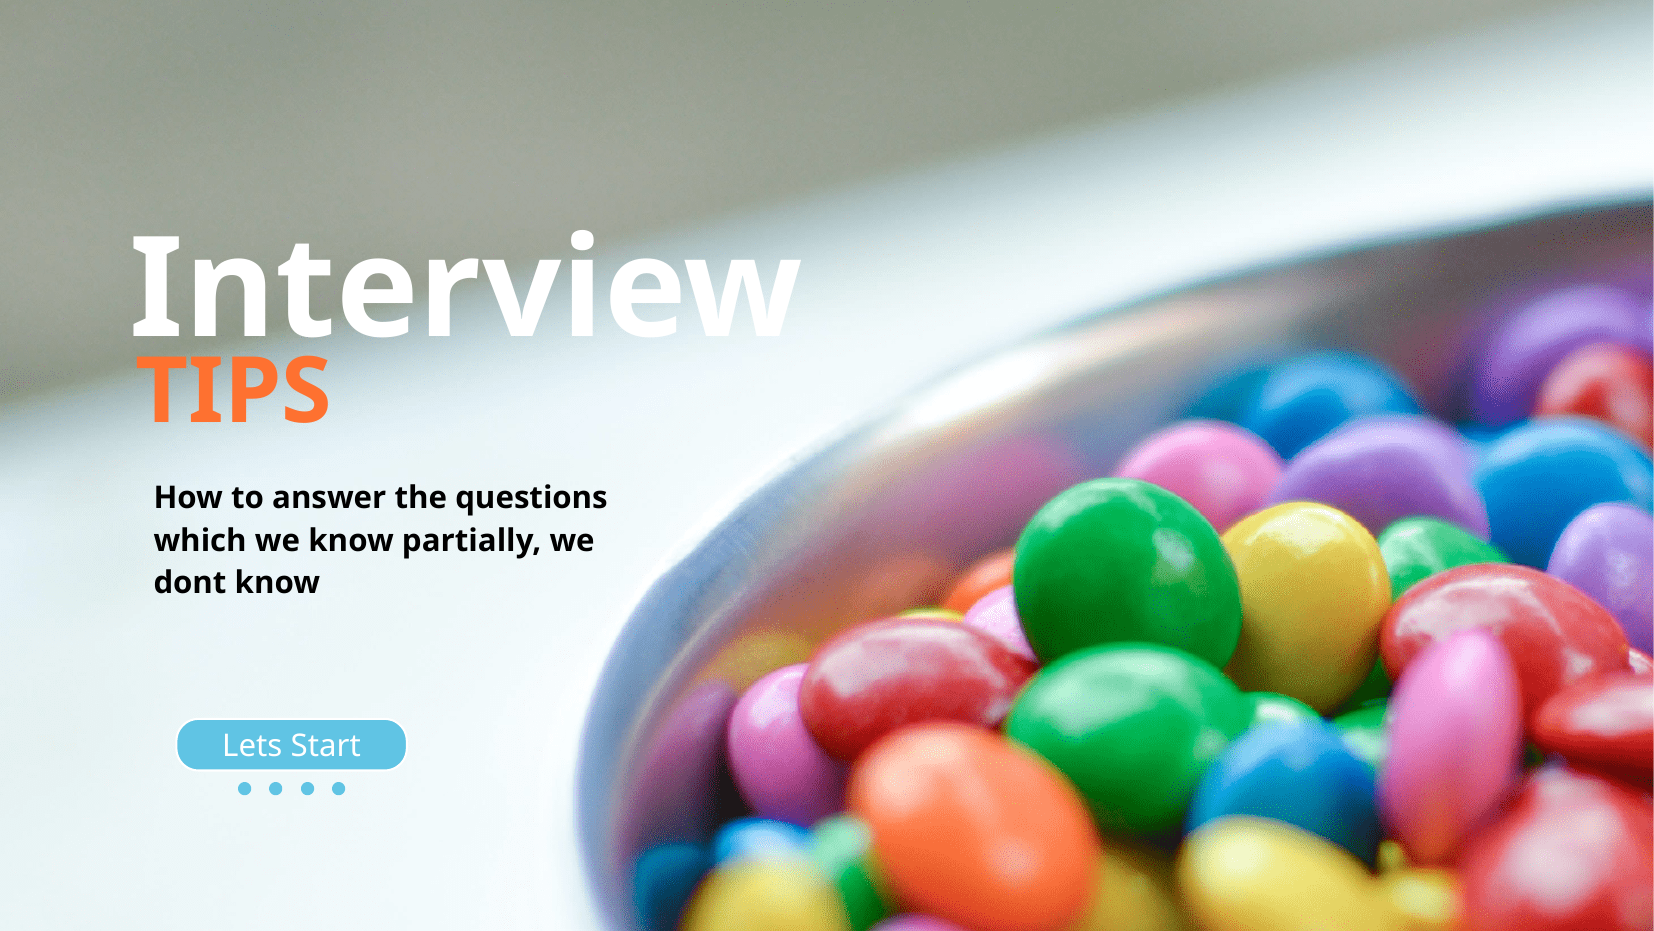

Interview
TIPS
# How to answer the questions which we know partially, we dont know
Lets Start